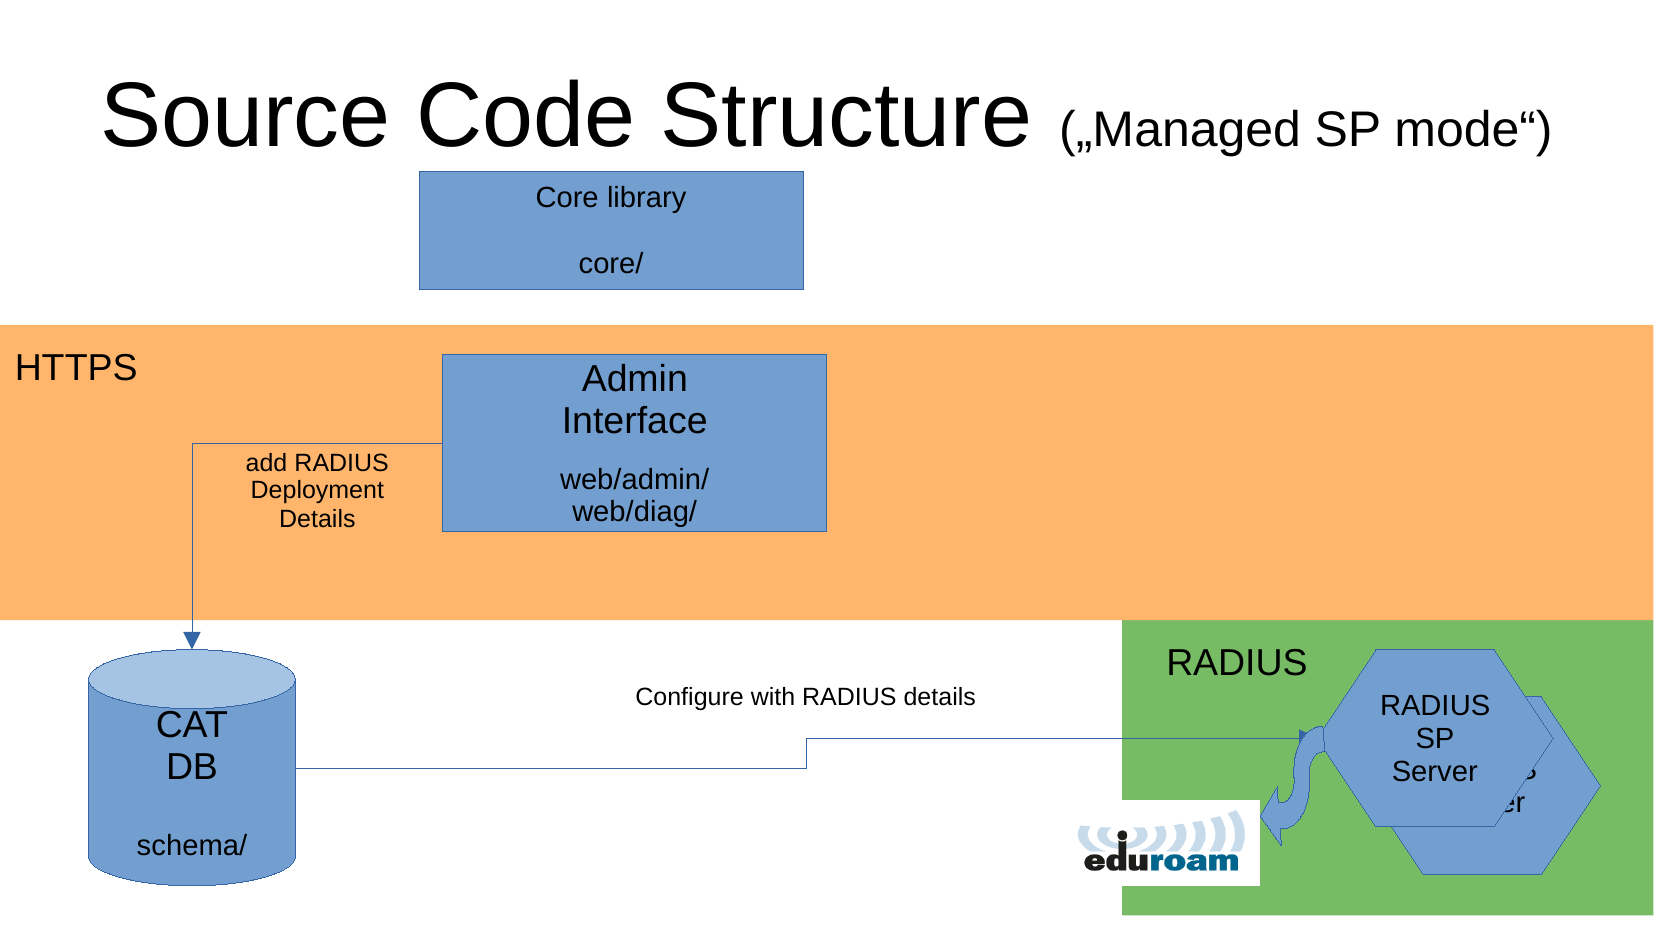

# Source Code Structure („Managed SP mode“)
Core library
core/
HTTPS
Admin
Interface
web/admin/
web/diag/
RADIUS
CAT
DB
schema/
RADIUS
SP
Server
RADIUS
Server